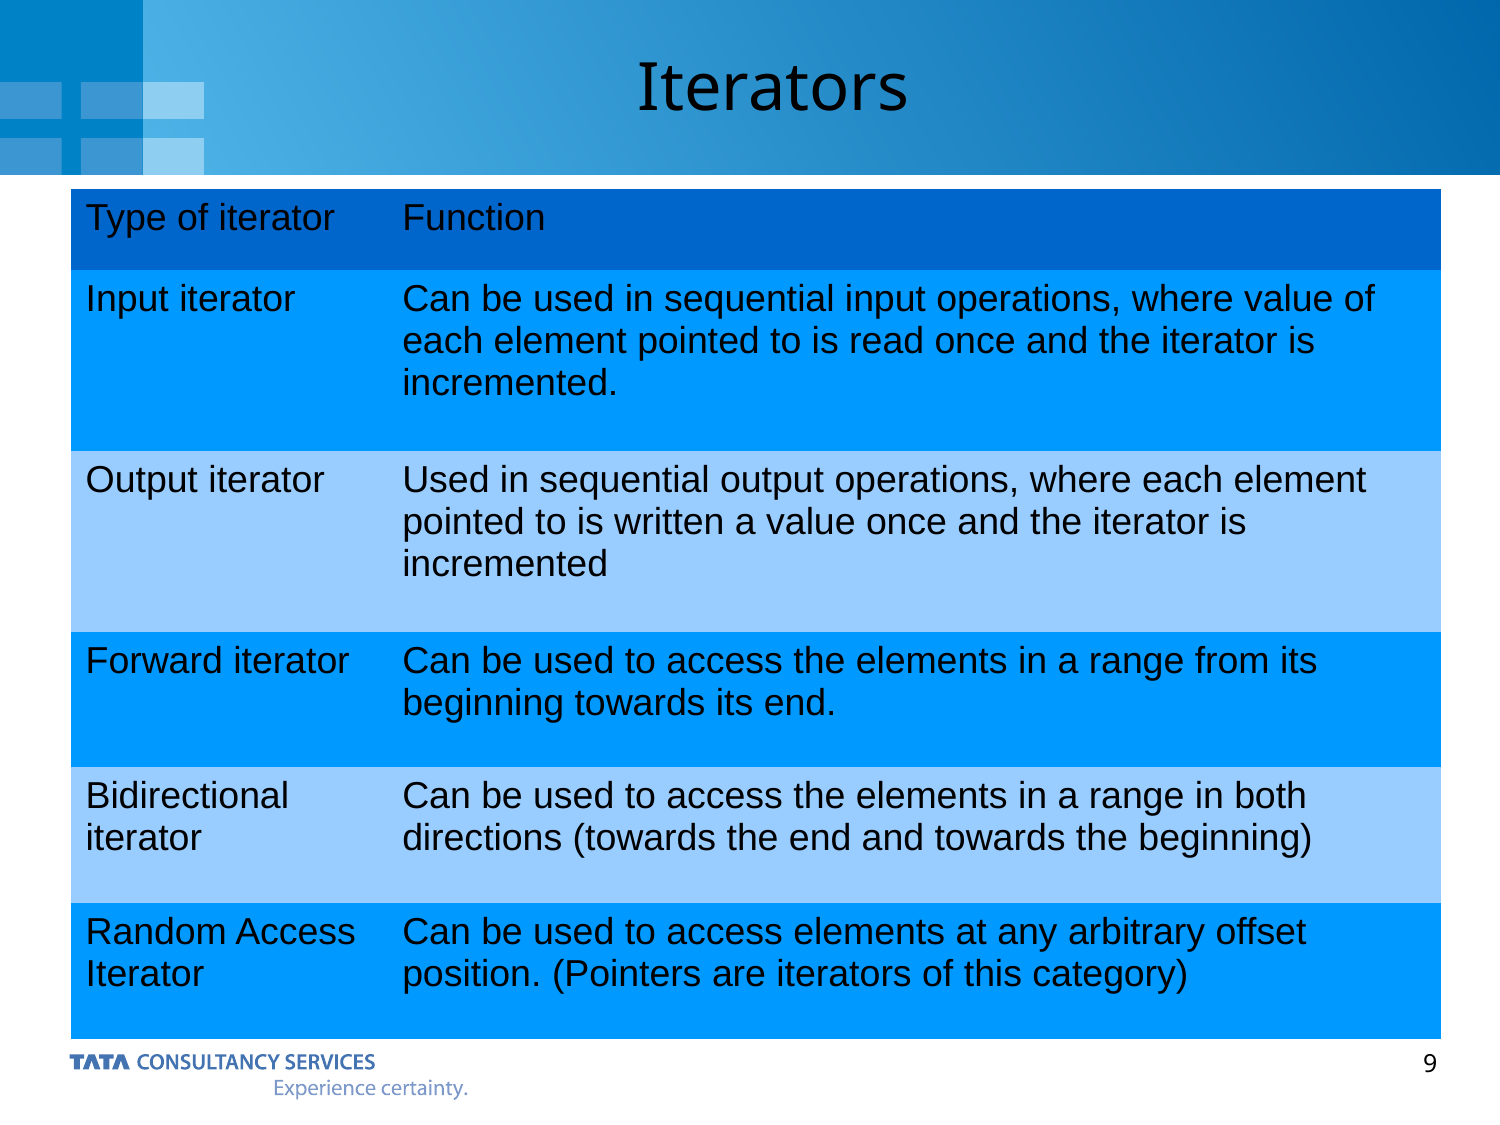

Iterators
| Type of iterator | Function |
| --- | --- |
| Input iterator | Can be used in sequential input operations, where value of each element pointed to is read once and the iterator is incremented. |
| Output iterator | Used in sequential output operations, where each element pointed to is written a value once and the iterator is incremented |
| Forward iterator | Can be used to access the elements in a range from its beginning towards its end. |
| Bidirectional iterator | Can be used to access the elements in a range in both directions (towards the end and towards the beginning) |
| Random Access Iterator | Can be used to access elements at any arbitrary offset position. (Pointers are iterators of this category) |